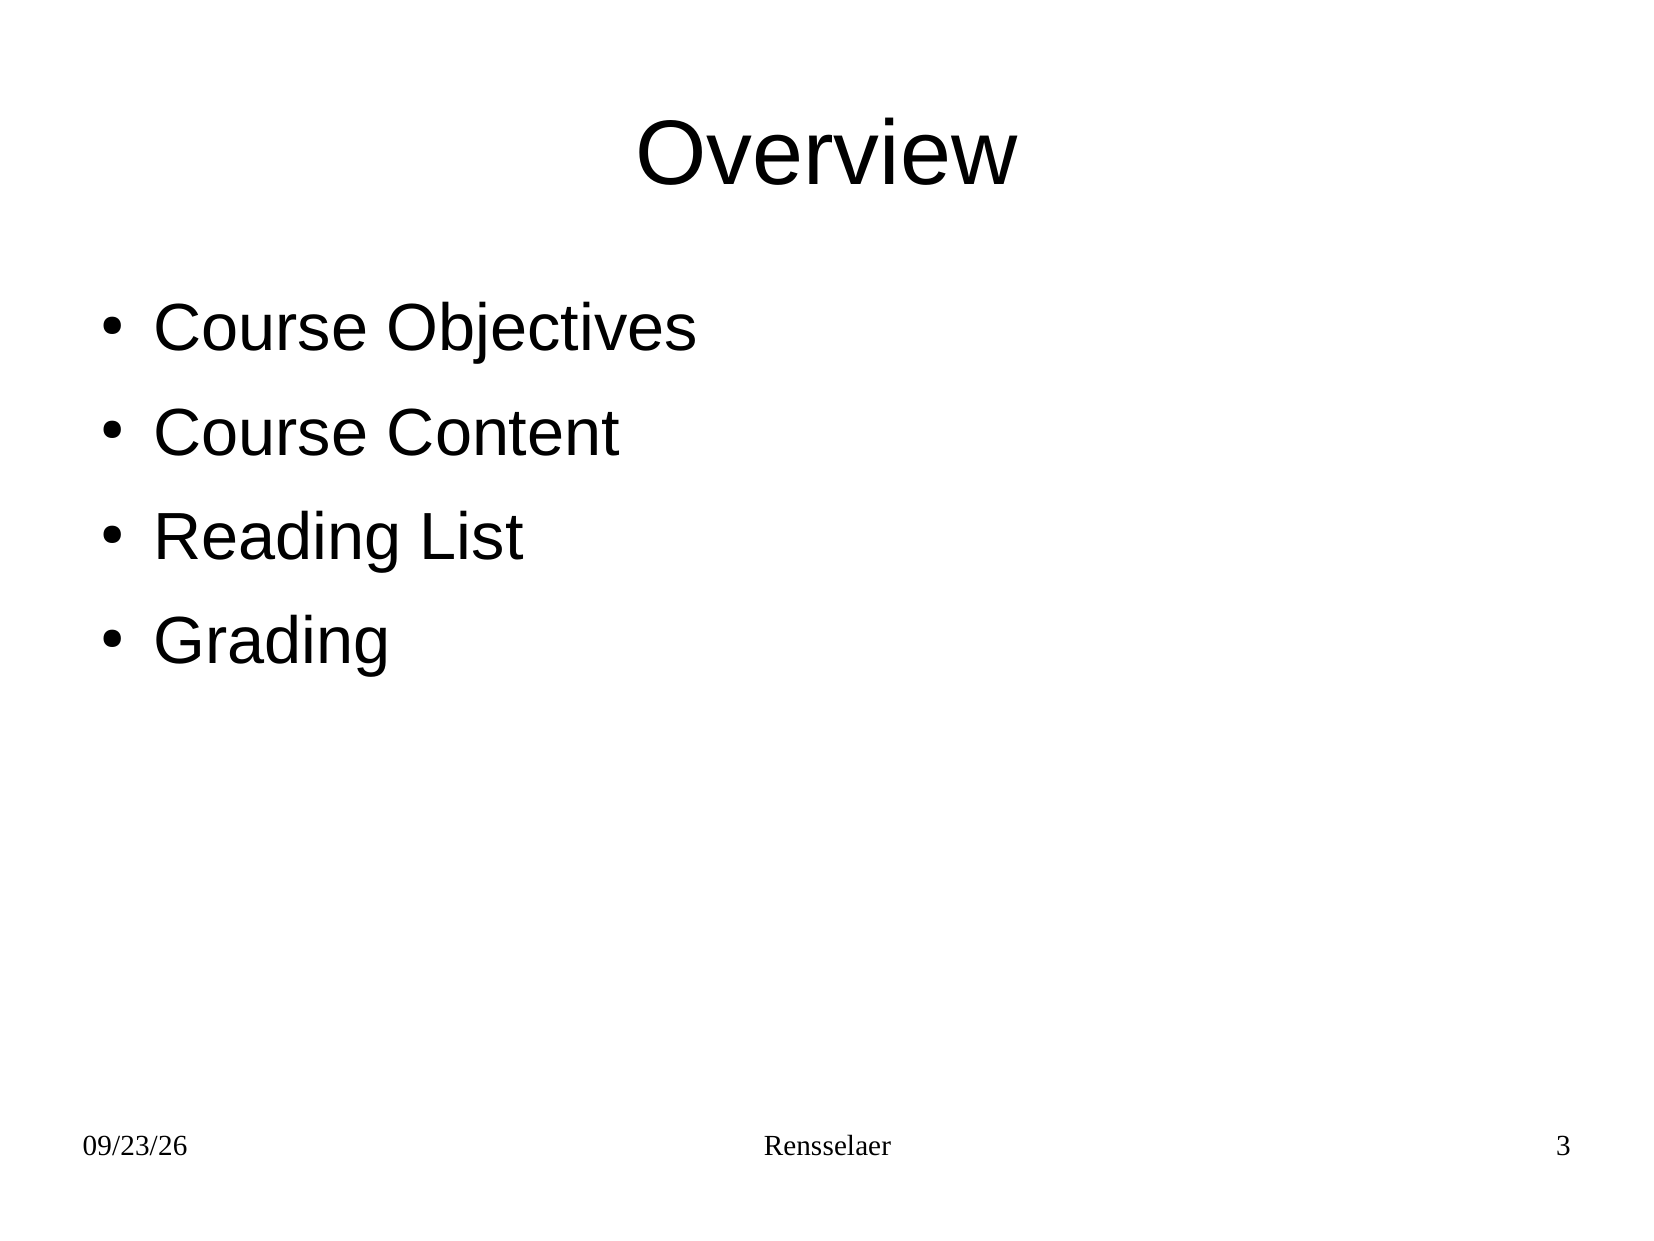

# Overview
Course Objectives
Course Content
Reading List
Grading
Rensselaer
3